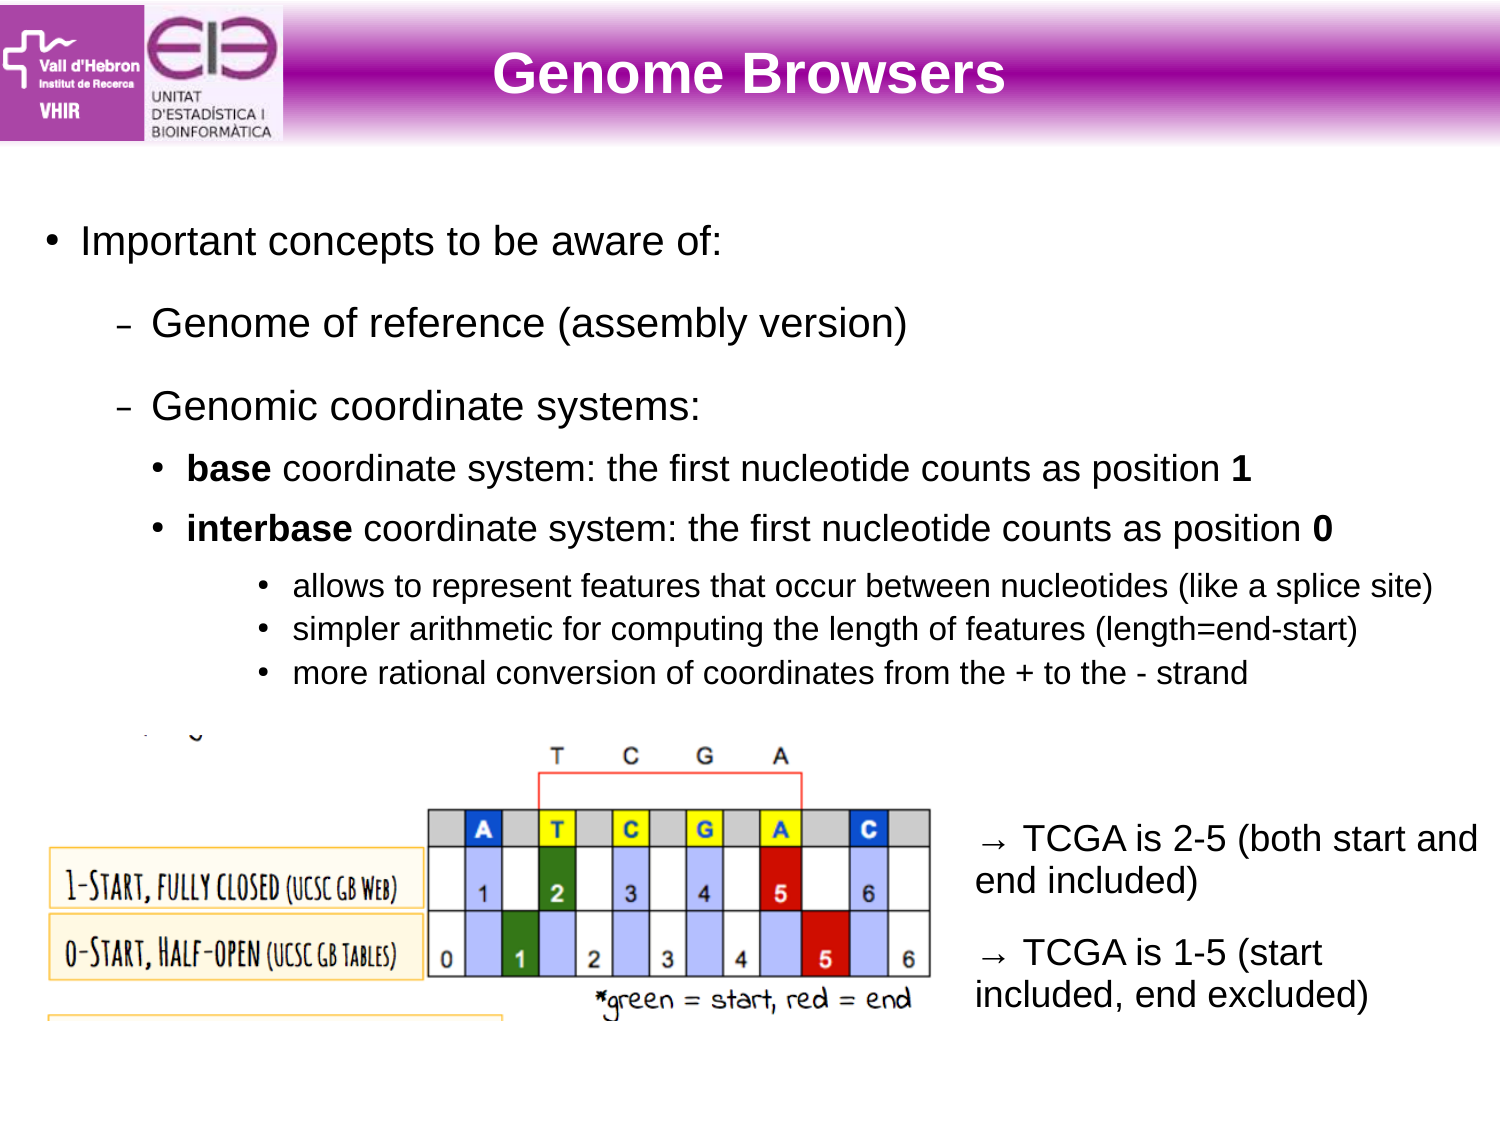

Genome Browsers
Important concepts to be aware of:
Genome of reference (assembly version)
Genomic coordinate systems:
base coordinate system: the first nucleotide counts as position 1
interbase coordinate system: the first nucleotide counts as position 0
allows to represent features that occur between nucleotides (like a splice site)
simpler arithmetic for computing the length of features (length=end-start)
more rational conversion of coordinates from the + to the - strand
→ TCGA is 2-5 (both start and end included)
→ TCGA is 1-5 (start included, end excluded)